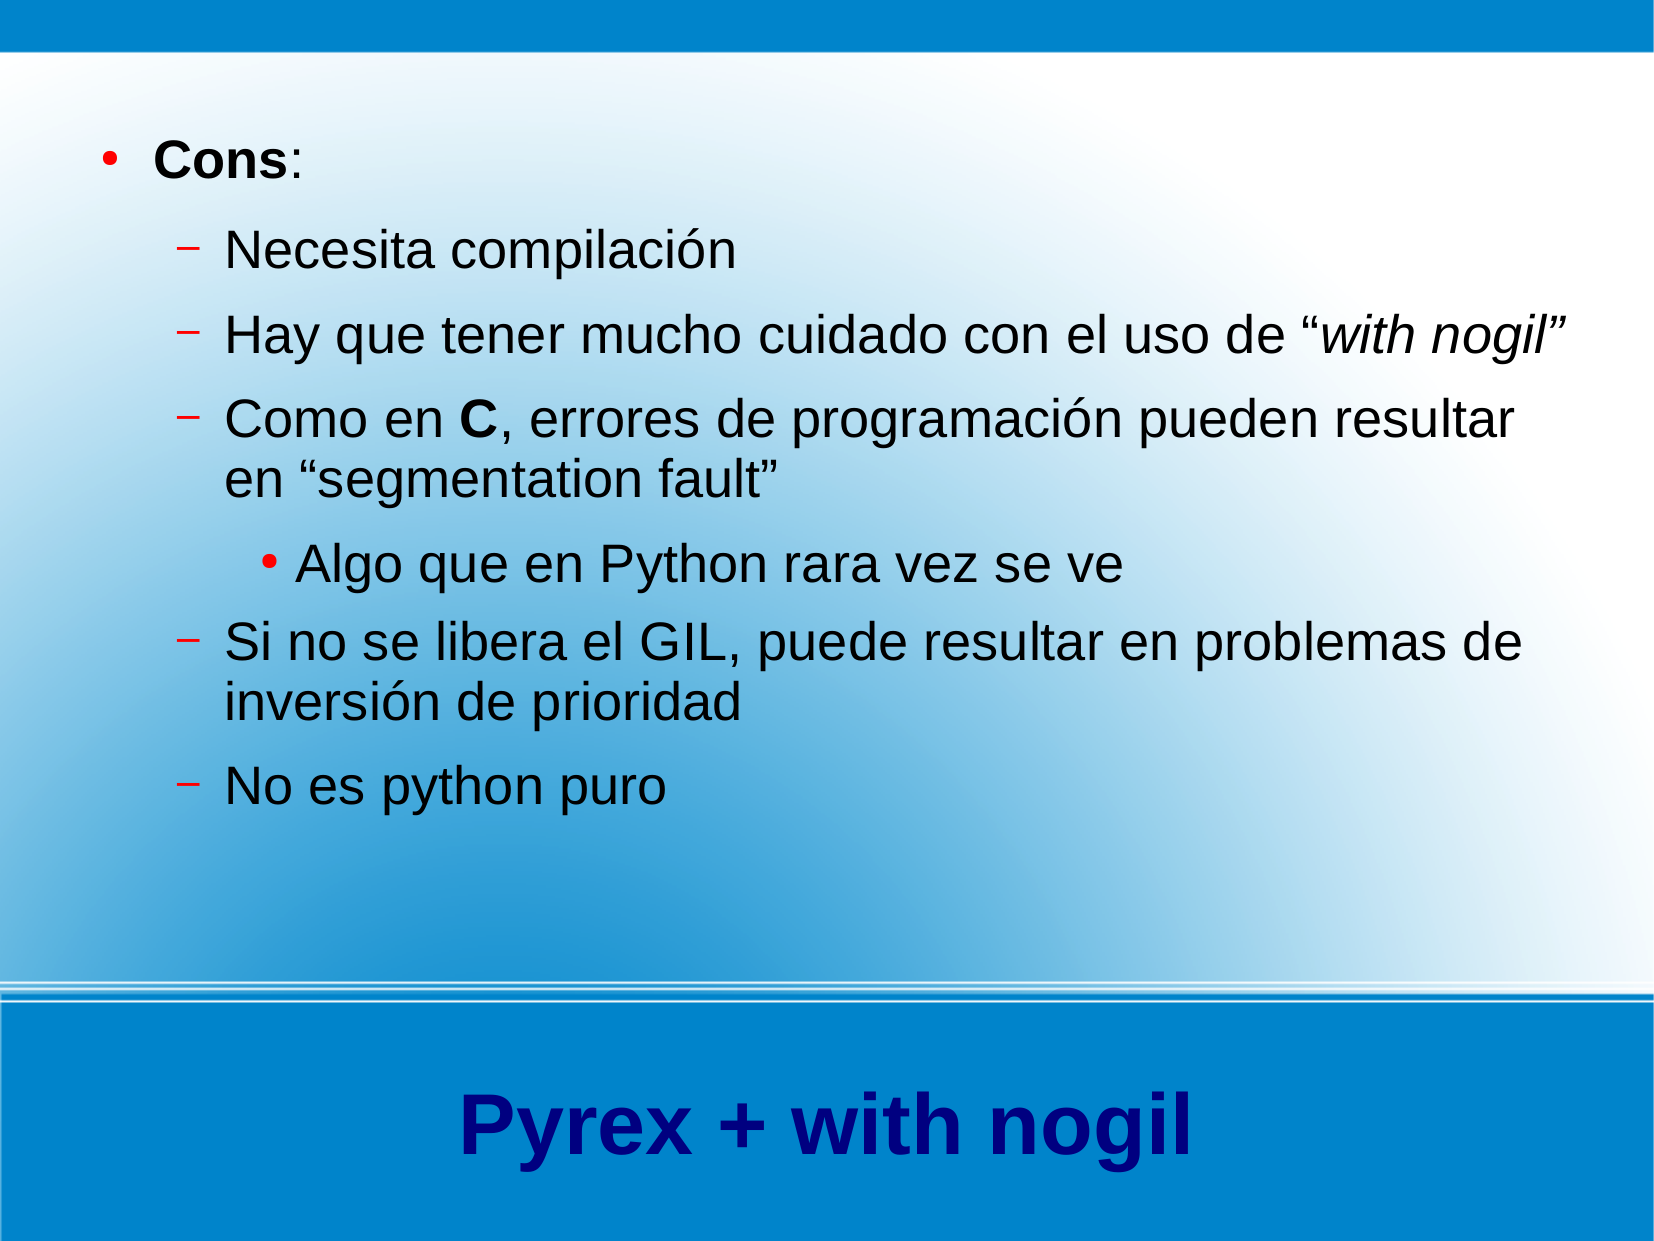

Cons:
Necesita compilación
Hay que tener mucho cuidado con el uso de “with nogil”
Como en C, errores de programación pueden resultar en “segmentation fault”
Algo que en Python rara vez se ve
Si no se libera el GIL, puede resultar en problemas de inversión de prioridad
No es python puro
# Pyrex + with nogil